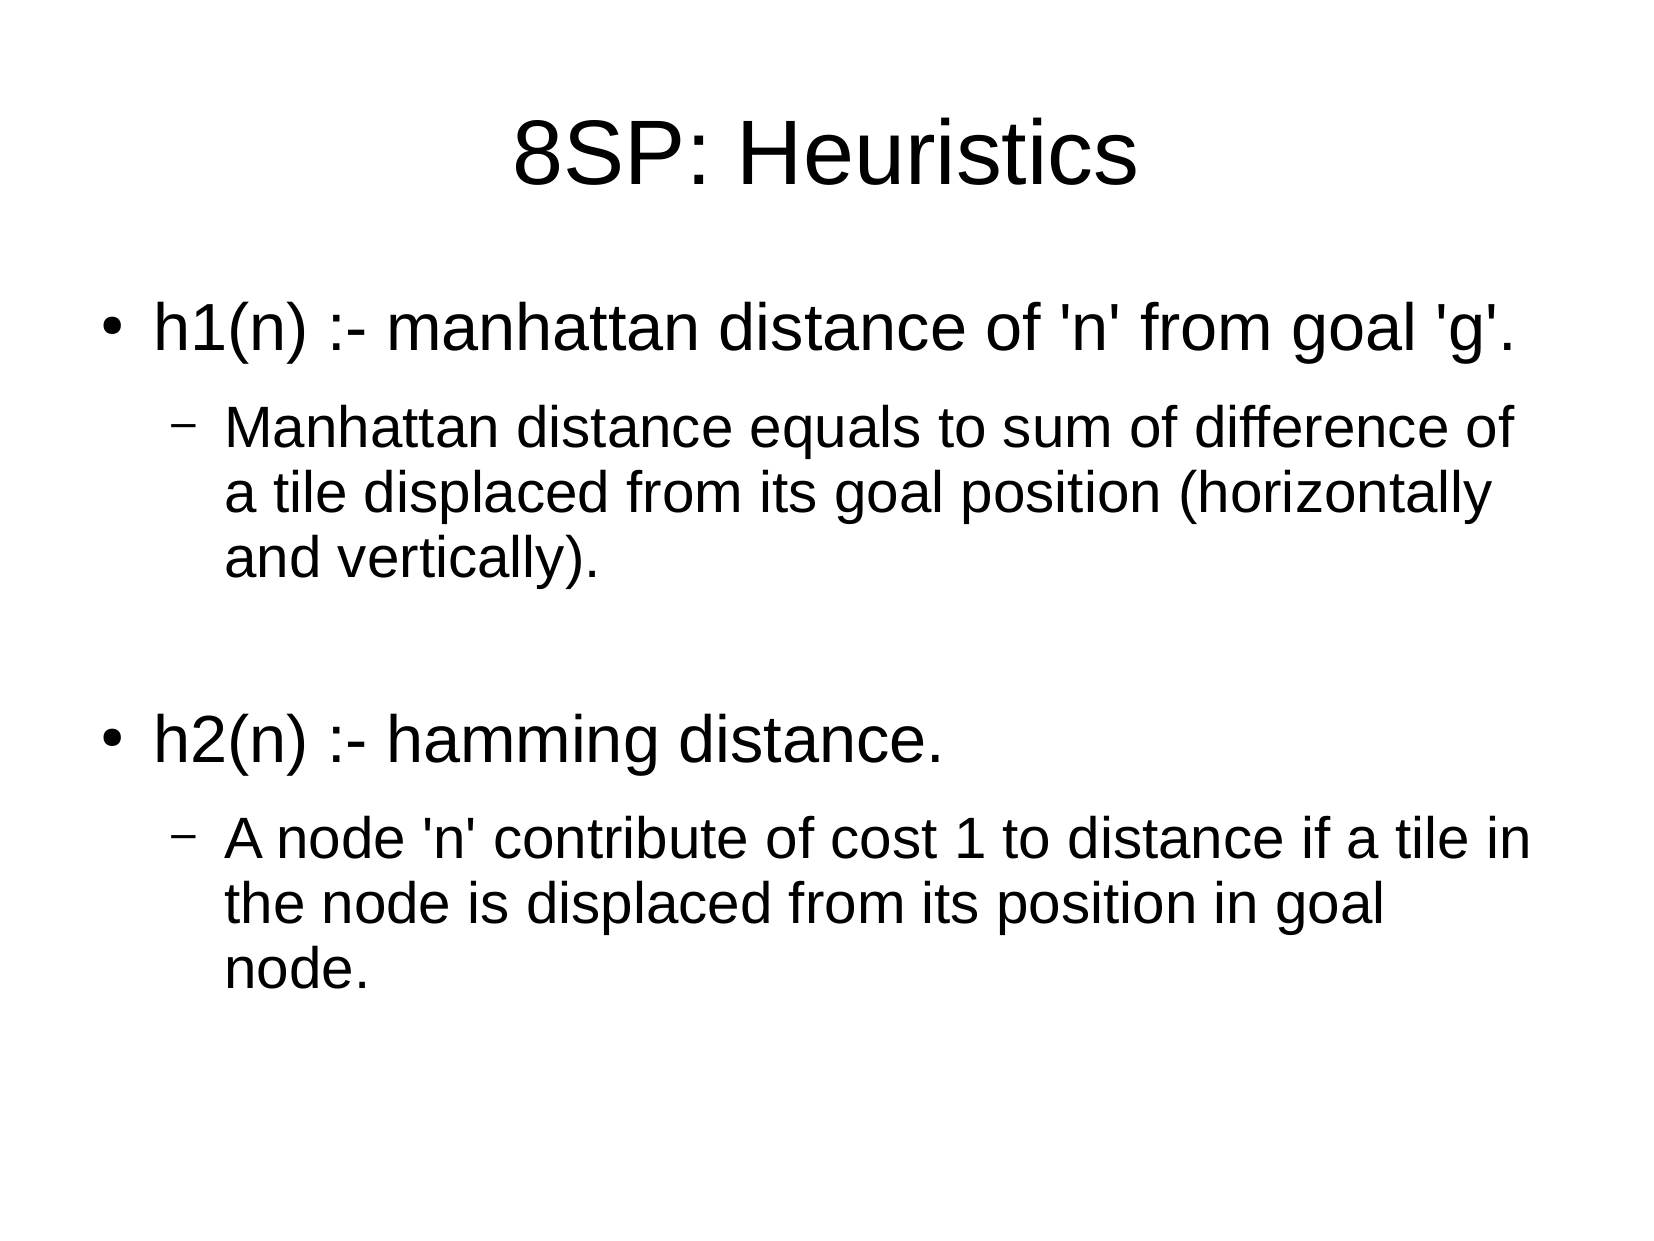

# 8SP: Heuristics
h1(n) :- manhattan distance of 'n' from goal 'g'.
Manhattan distance equals to sum of difference of a tile displaced from its goal position (horizontally and vertically).
h2(n) :- hamming distance.
A node 'n' contribute of cost 1 to distance if a tile in the node is displaced from its position in goal node.